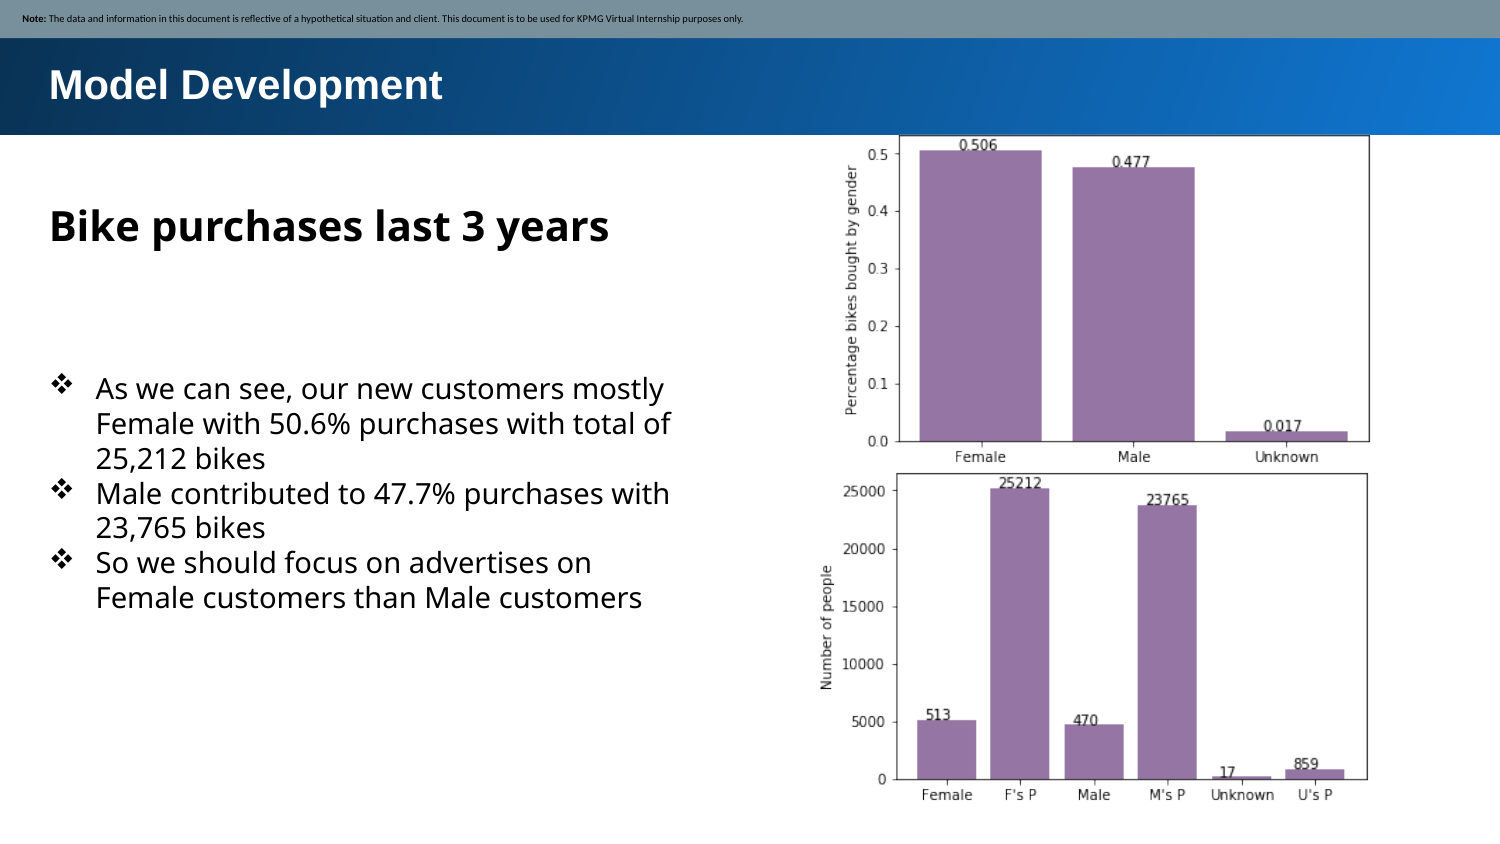

Note: The data and information in this document is reflective of a hypothetical situation and client. This document is to be used for KPMG Virtual Internship purposes only.
Model Development
Bike purchases last 3 years
As we can see, our new customers mostly Female with 50.6% purchases with total of 25,212 bikes
Male contributed to 47.7% purchases with 23,765 bikes
So we should focus on advertises on Female customers than Male customers